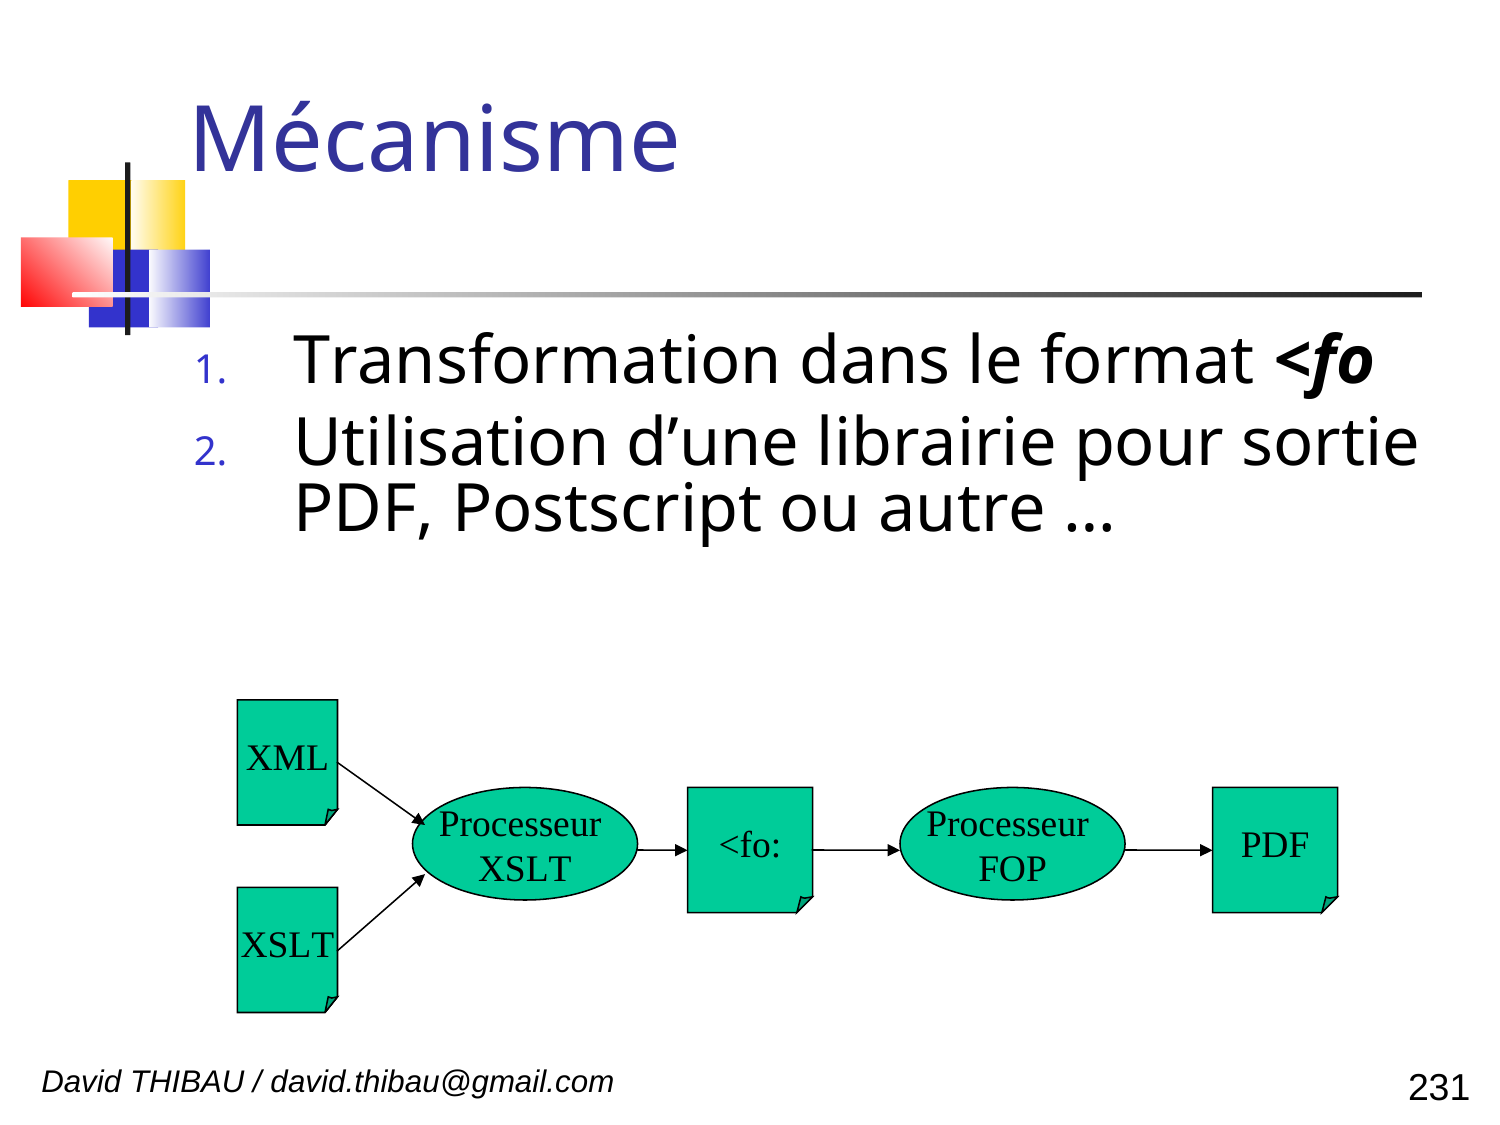

# Mécanisme
Transformation dans le format <fo
Utilisation d’une librairie pour sortie PDF, Postscript ou autre …
XML
Processeur
XSLT
<fo:
Processeur
FOP
PDF
XSLT